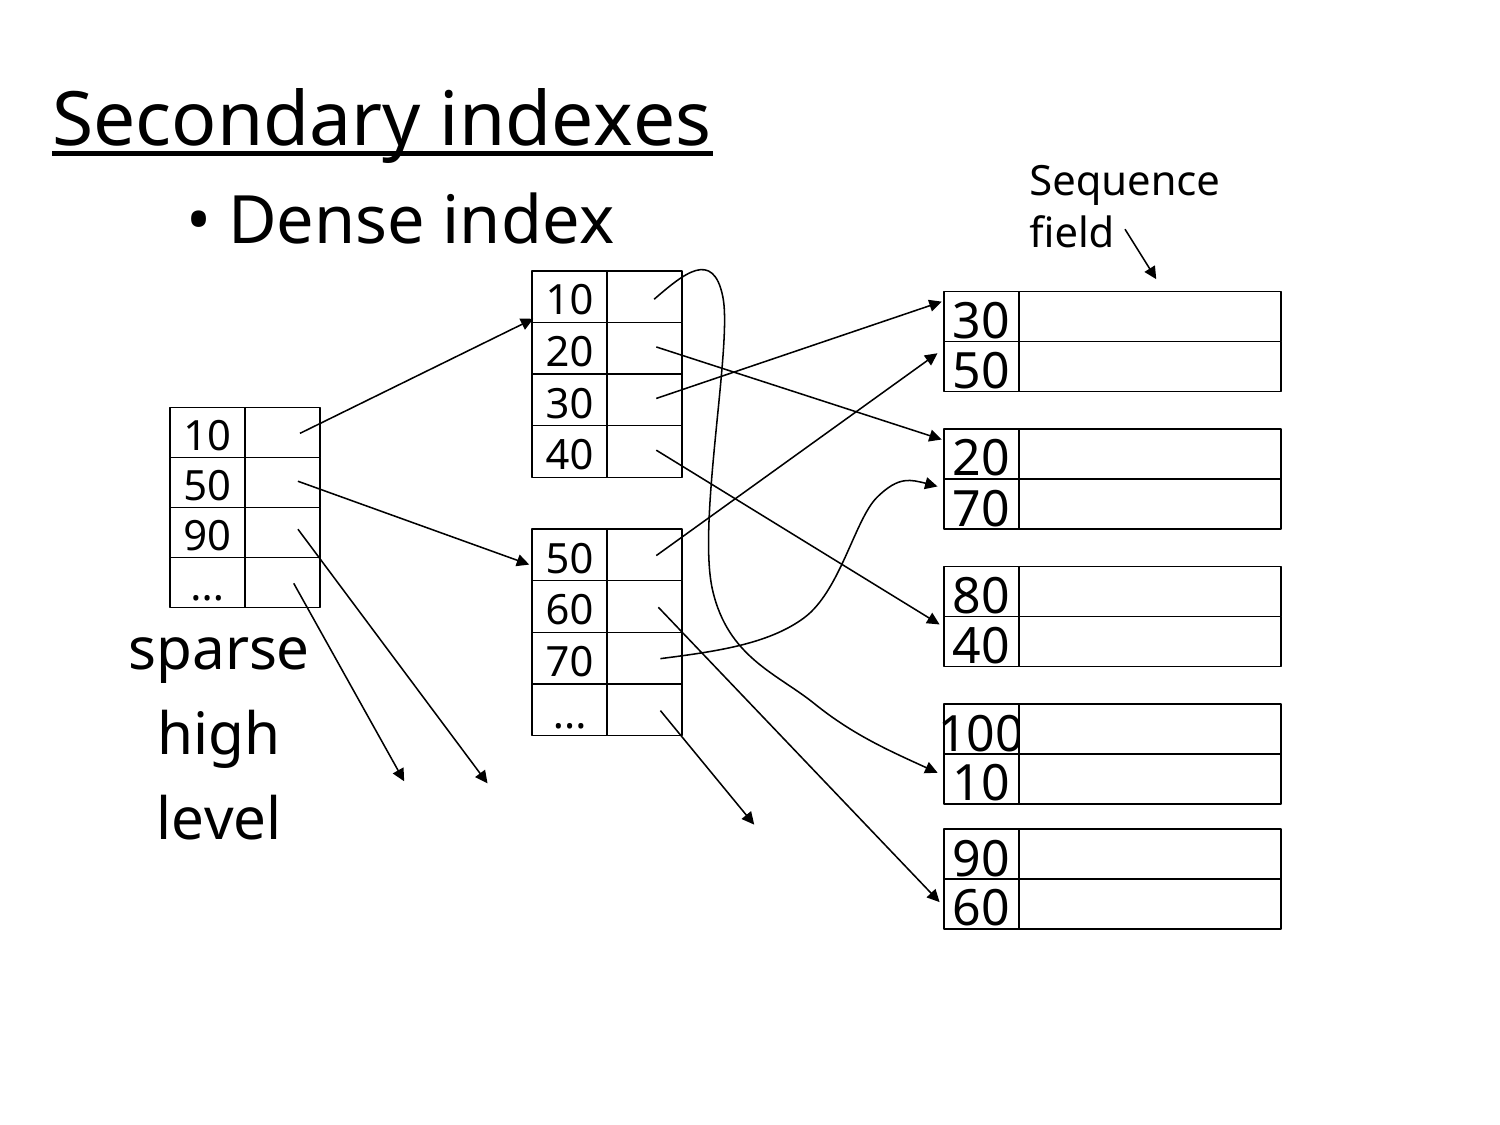

Secondary indexes
Sequence
field
 Dense index
10
20
30
40
50
60
70
...
30
50
10
50
90
...
sparse
high
level
20
70
80
40
100
10
90
60